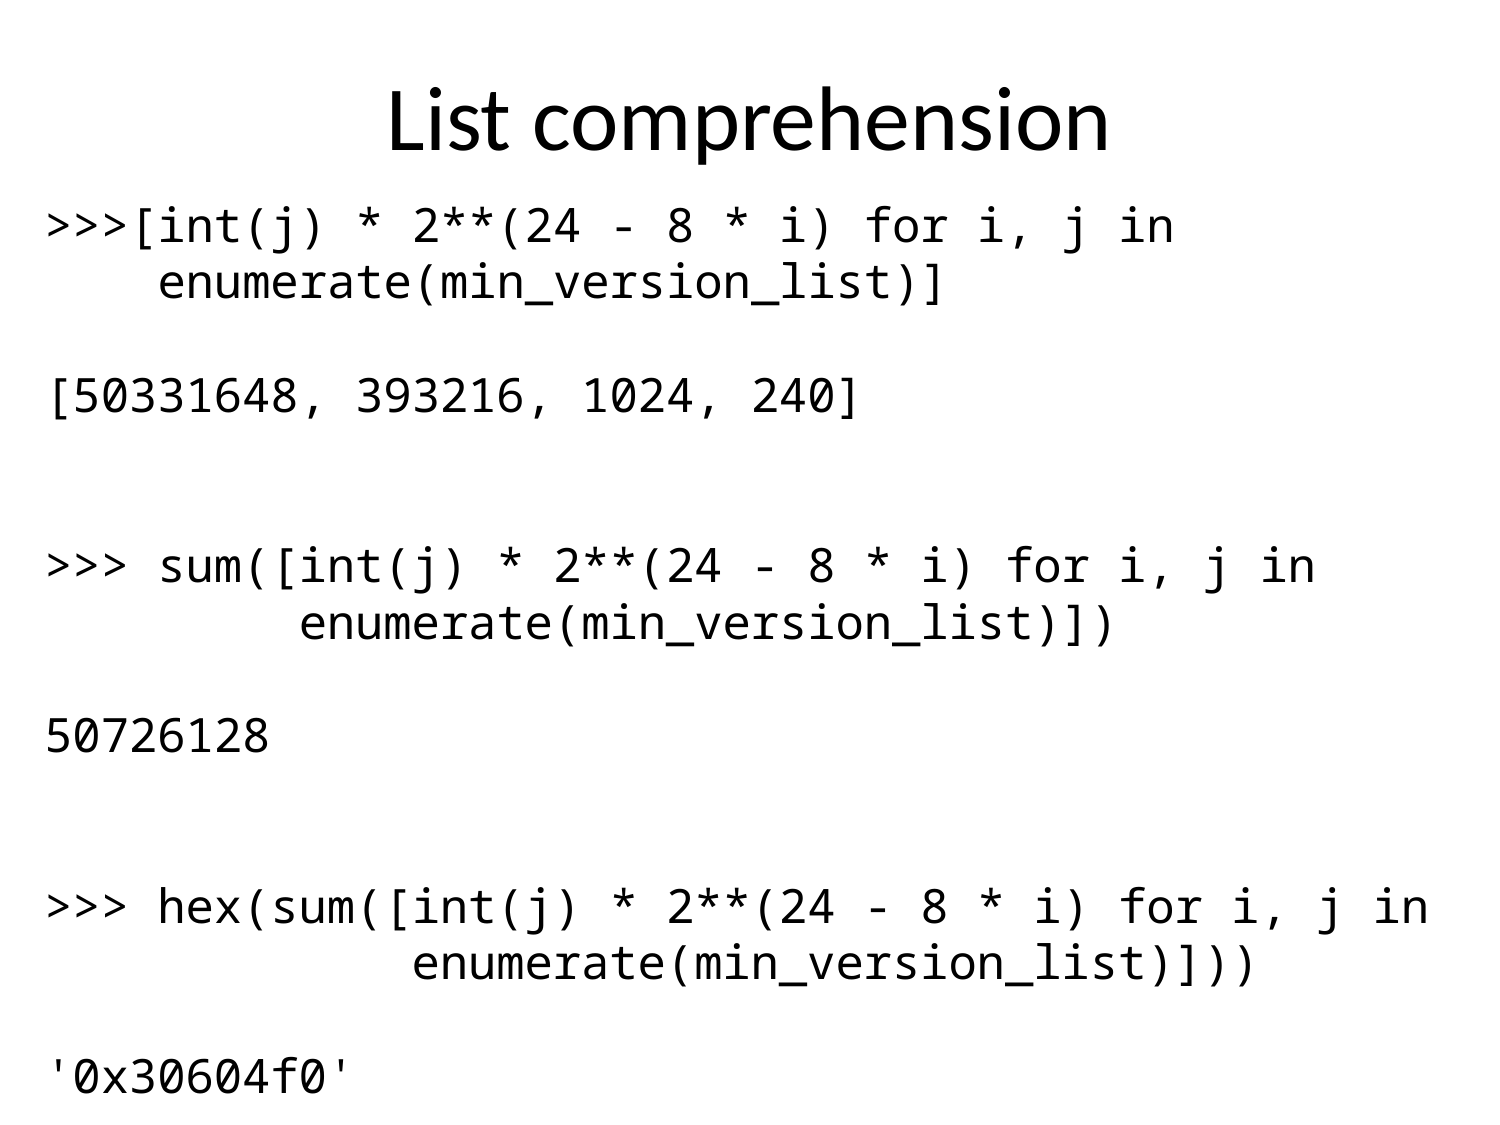

# List comprehension
>>>[int(j) * 2**(24 - 8 * i) for i, j in
 enumerate(min_version_list)]
[50331648, 393216, 1024, 240]
>>> sum([int(j) * 2**(24 - 8 * i) for i, j in
 enumerate(min_version_list)])
50726128
>>> hex(sum([int(j) * 2**(24 - 8 * i) for i, j in
 enumerate(min_version_list)]))
'0x30604f0'